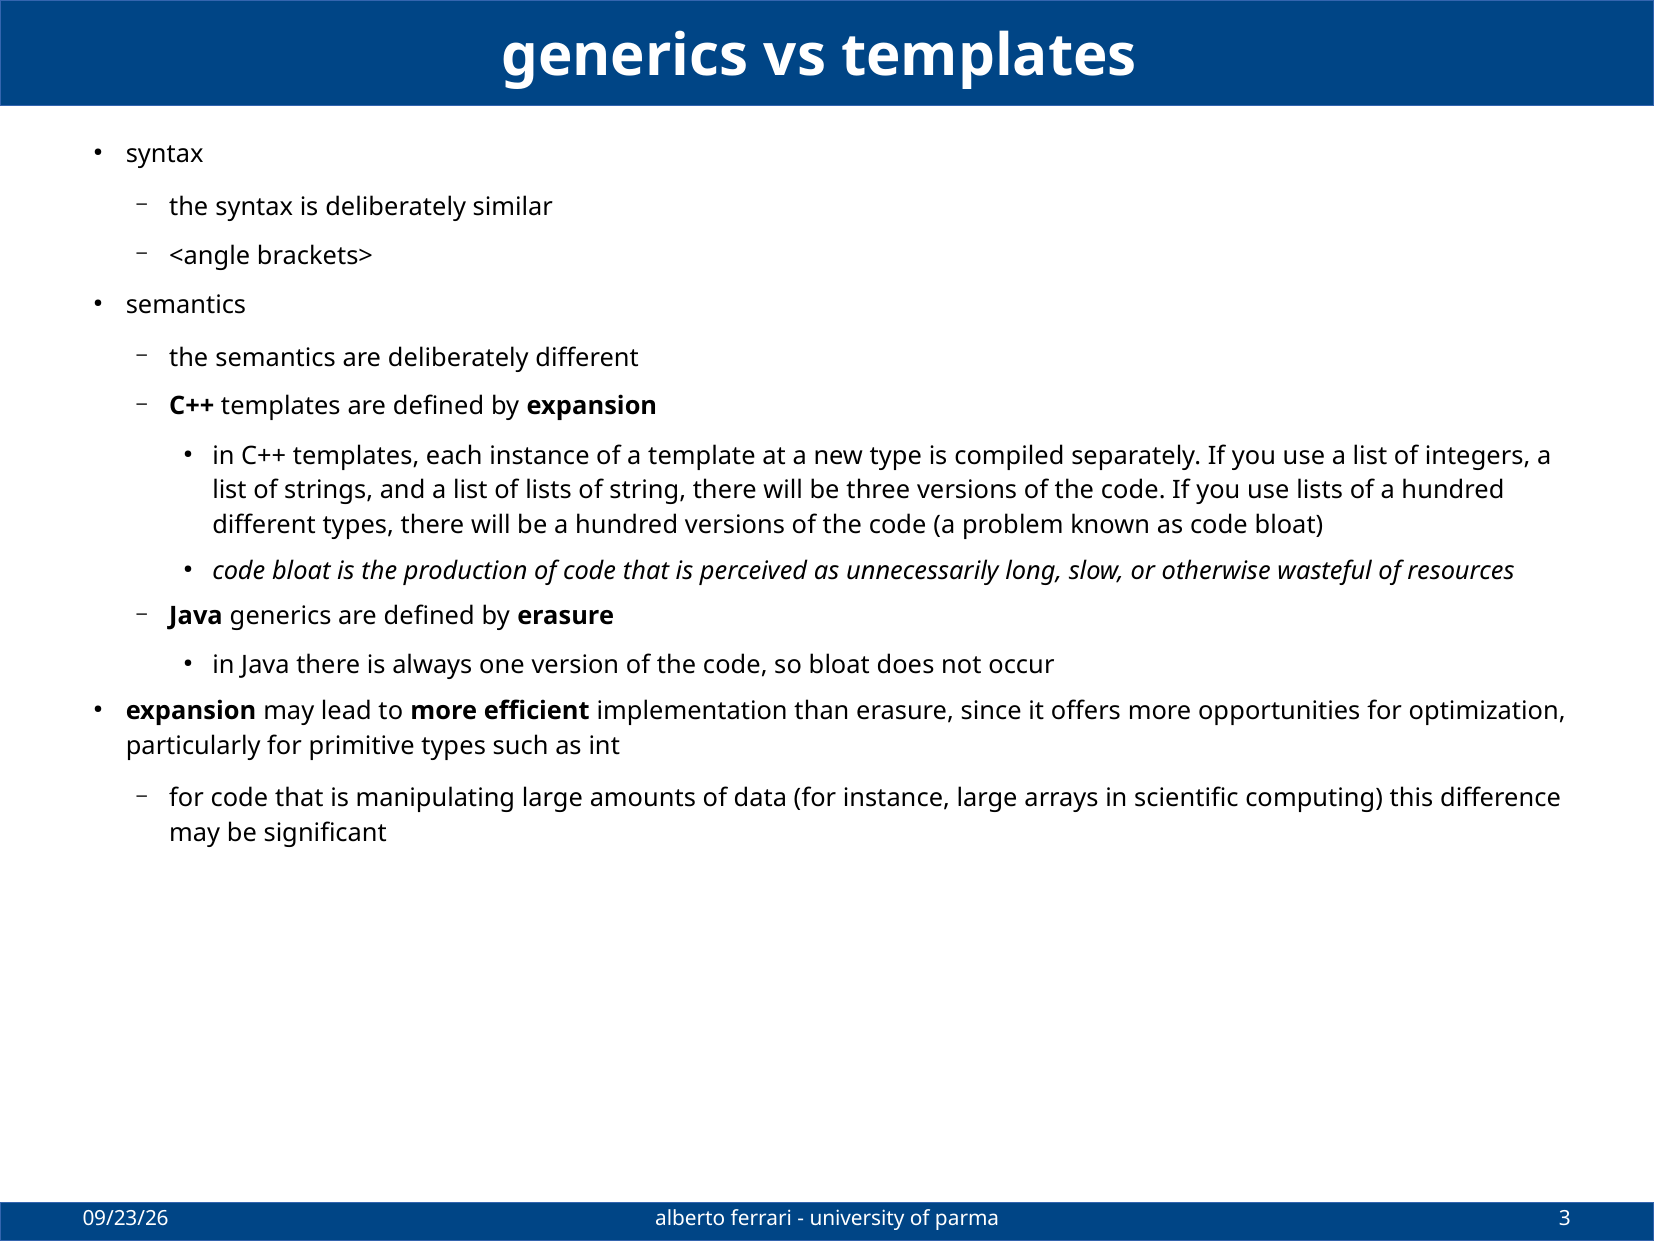

# generics vs templates
syntax
the syntax is deliberately similar
<angle brackets>
semantics
the semantics are deliberately different
C++ templates are defined by expansion
in C++ templates, each instance of a template at a new type is compiled separately. If you use a list of integers, a list of strings, and a list of lists of string, there will be three versions of the code. If you use lists of a hundred different types, there will be a hundred versions of the code (a problem known as code bloat)
code bloat is the production of code that is perceived as unnecessarily long, slow, or otherwise wasteful of resources
Java generics are defined by erasure
in Java there is always one version of the code, so bloat does not occur
expansion may lead to more efficient implementation than erasure, since it offers more opportunities for optimization, particularly for primitive types such as int
for code that is manipulating large amounts of data (for instance, large arrays in scientific computing) this difference may be significant
alberto ferrari - university of parma
3